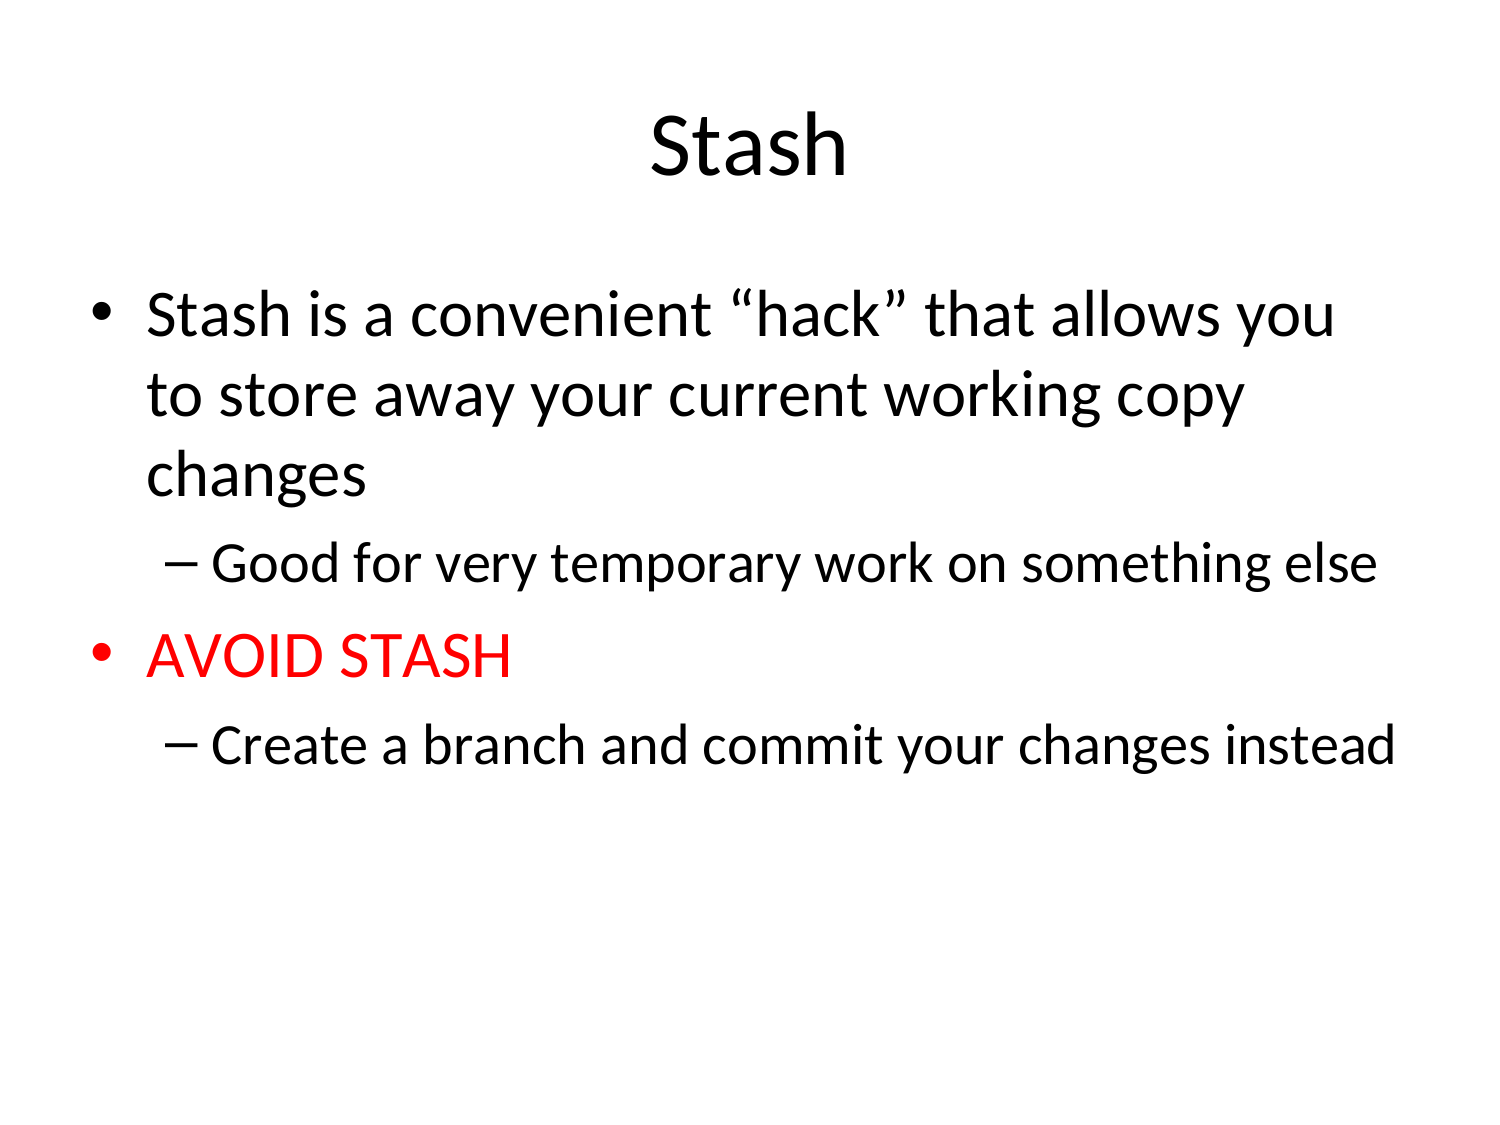

# Stash
Stash is a convenient “hack” that allows you to store away your current working copy changes
Good for very temporary work on something else
AVOID STASH
Create a branch and commit your changes instead